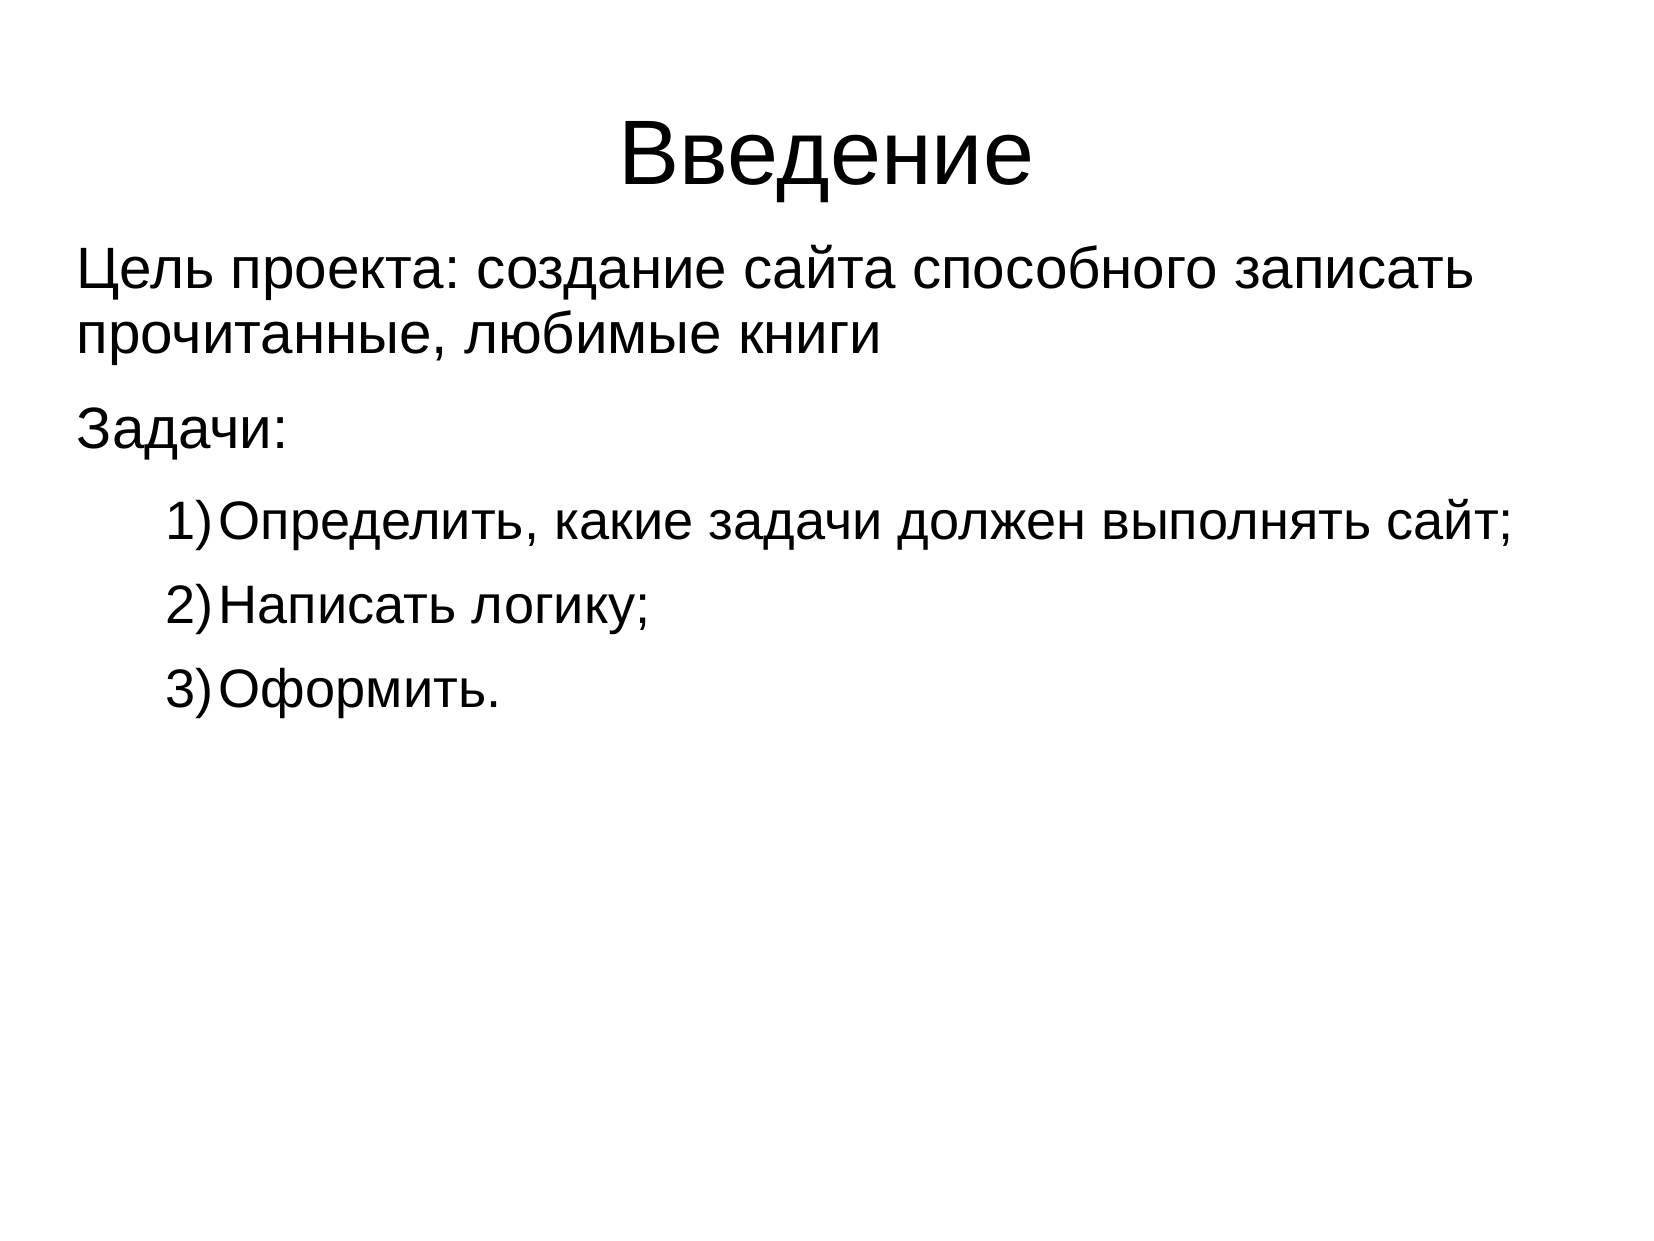

# Введение
Цель проекта: создание сайта способного записать прочитанные, любимые книги
Задачи:
Определить, какие задачи должен выполнять сайт;
Написать логику;
Оформить.